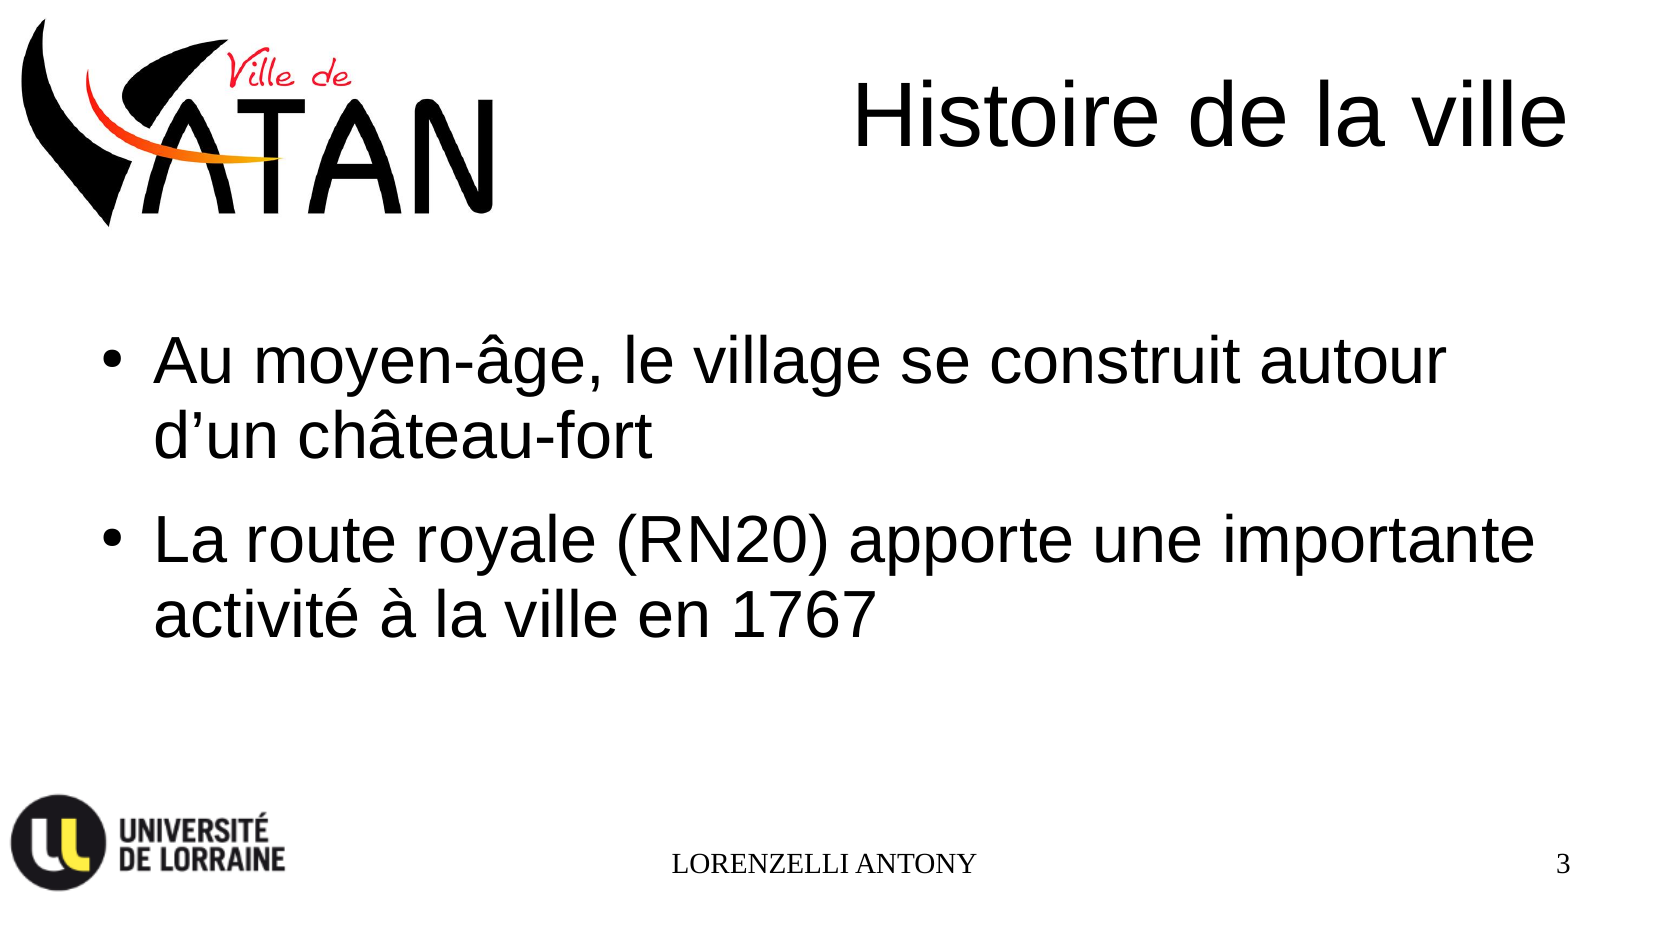

# Histoire de la ville
Au moyen-âge, le village se construit autour d’un château-fort
La route royale (RN20) apporte une importante activité à la ville en 1767
LORENZELLI ANTONY
3